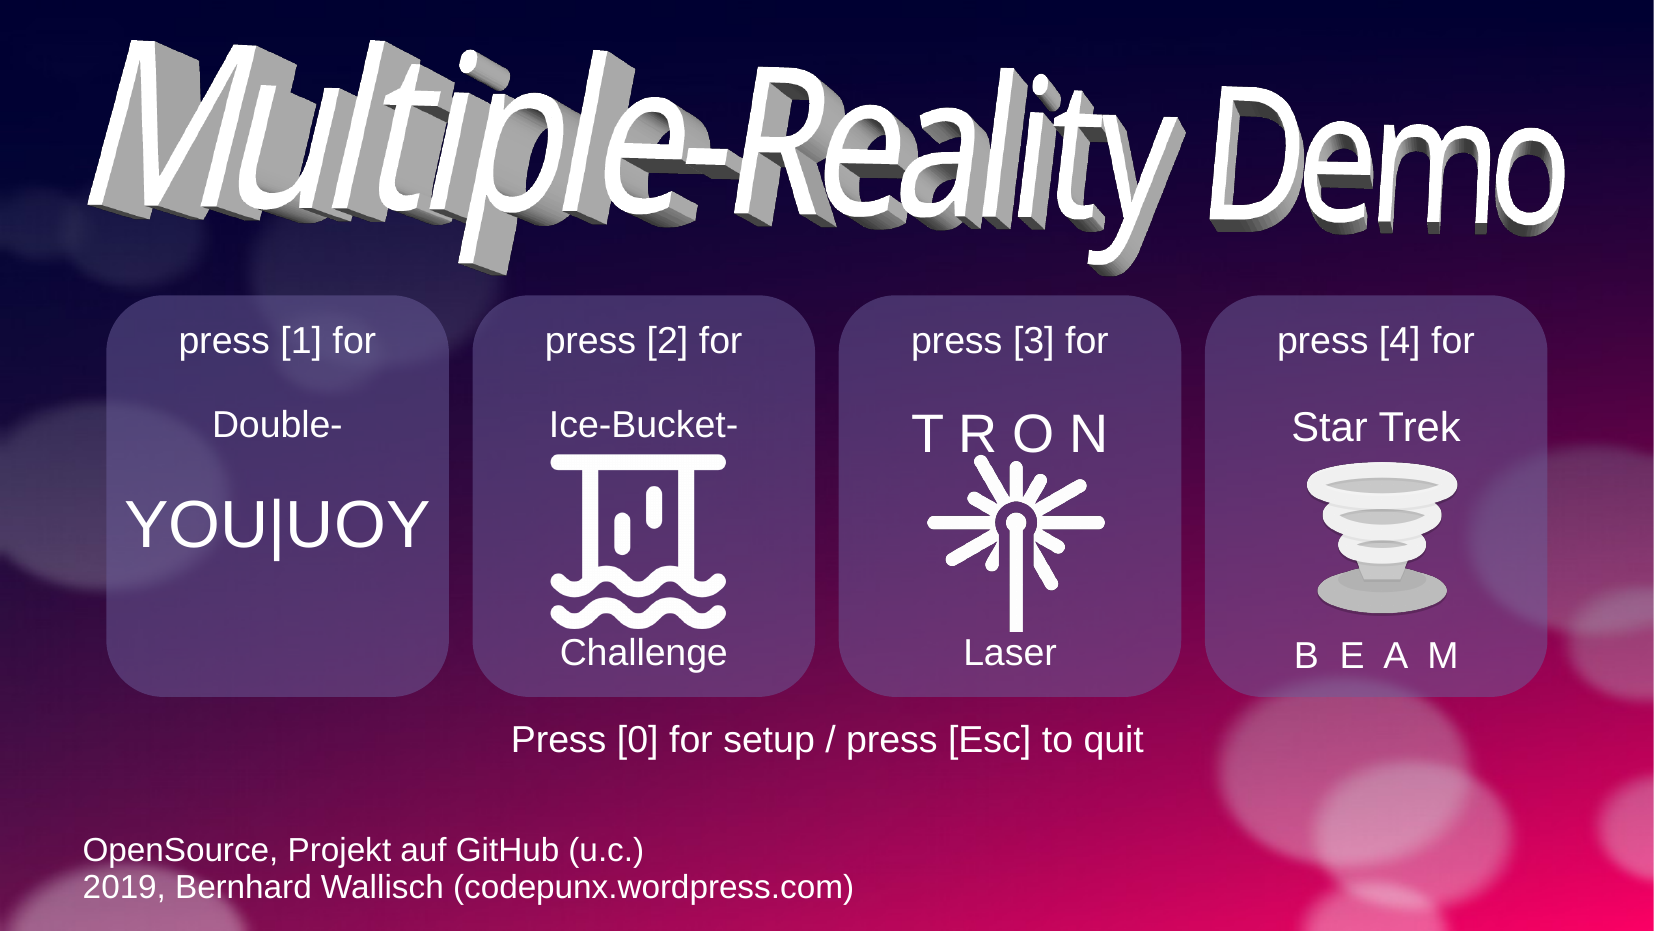

Multiple-Reality Demo
press [1] for
Double-
YOU|UOY
press [2] for
Ice-Bucket-
Challenge
press [3] for
T R O N
Laser
press [4] for
Star Trek
B E A M
Press [0] for setup / press [Esc] to quit
# OpenSource, Projekt auf GitHub (u.c.)
2019, Bernhard Wallisch (codepunx.wordpress.com)